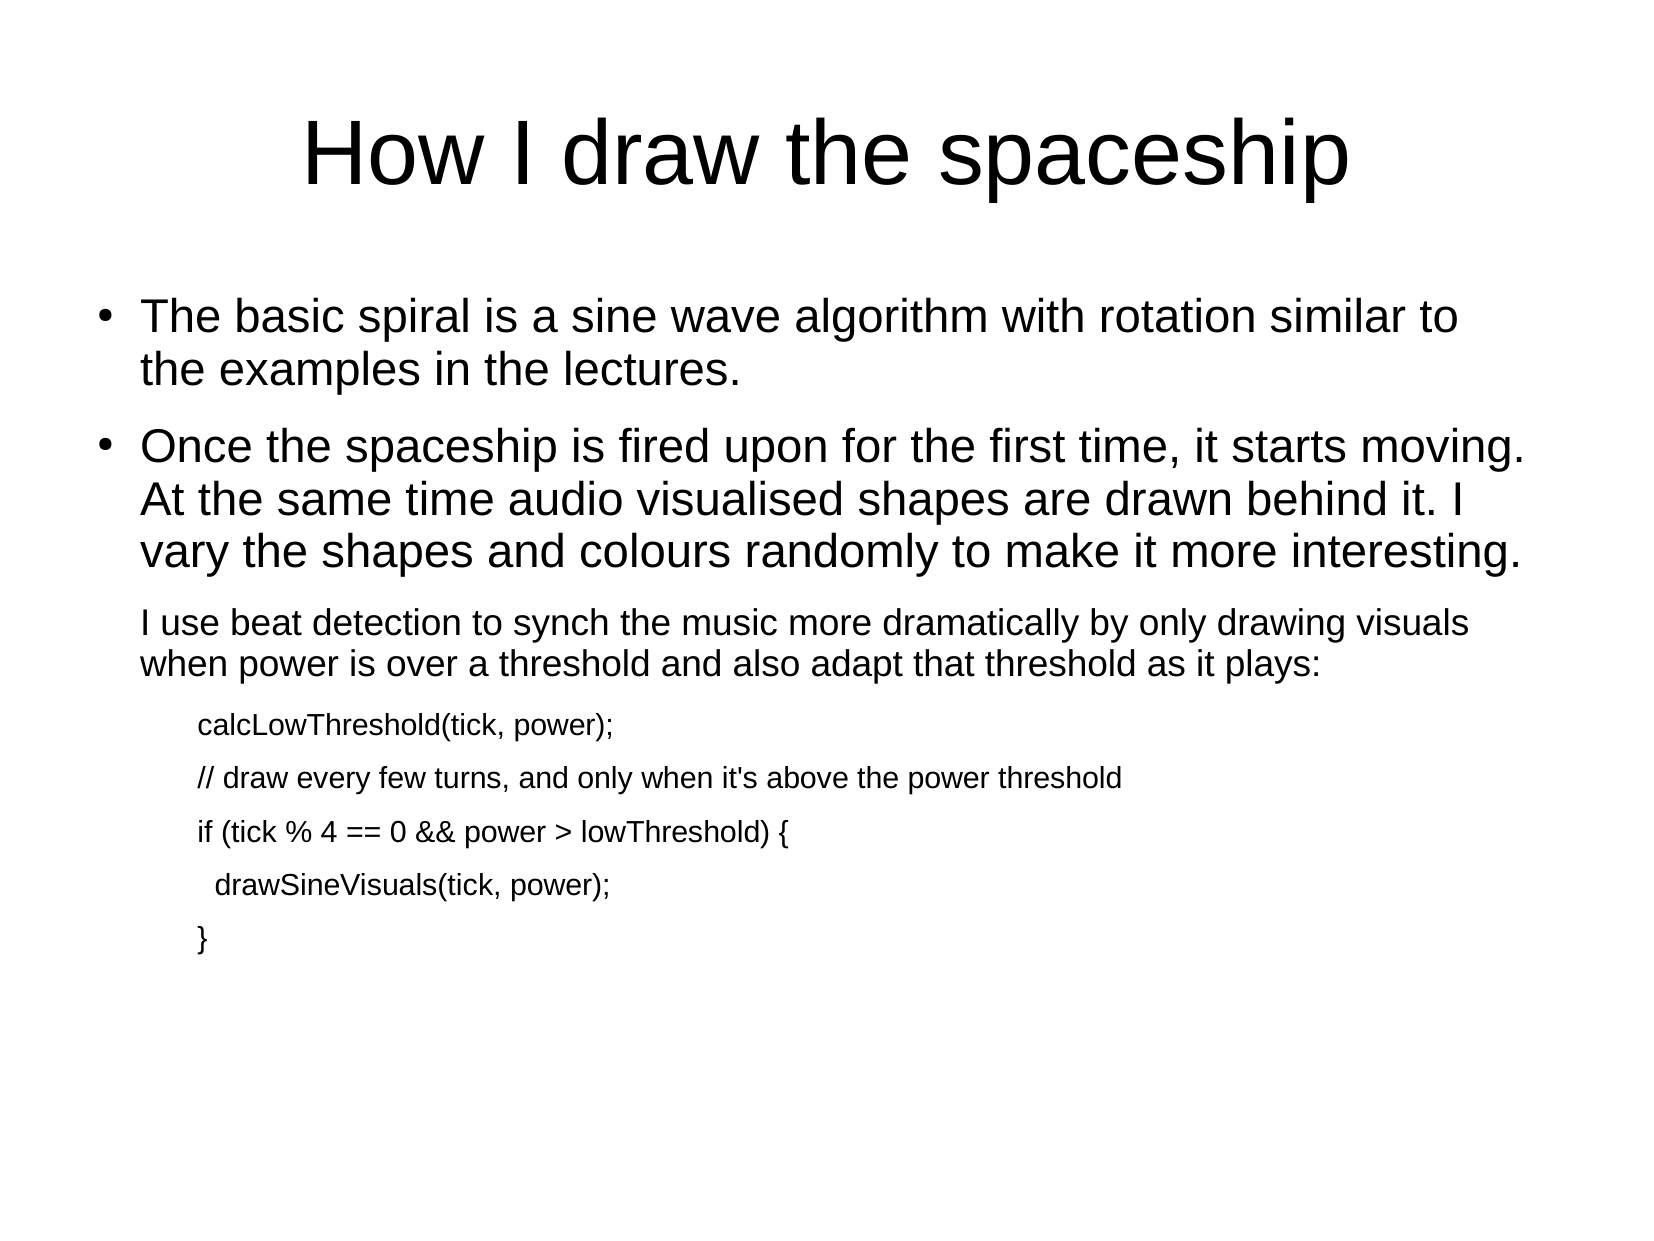

# How I draw the spaceship
The basic spiral is a sine wave algorithm with rotation similar to the examples in the lectures.
Once the spaceship is fired upon for the first time, it starts moving. At the same time audio visualised shapes are drawn behind it. I vary the shapes and colours randomly to make it more interesting.
I use beat detection to synch the music more dramatically by only drawing visuals when power is over a threshold and also adapt that threshold as it plays:
calcLowThreshold(tick, power);
// draw every few turns, and only when it's above the power threshold
if (tick % 4 == 0 && power > lowThreshold) {
 drawSineVisuals(tick, power);
}